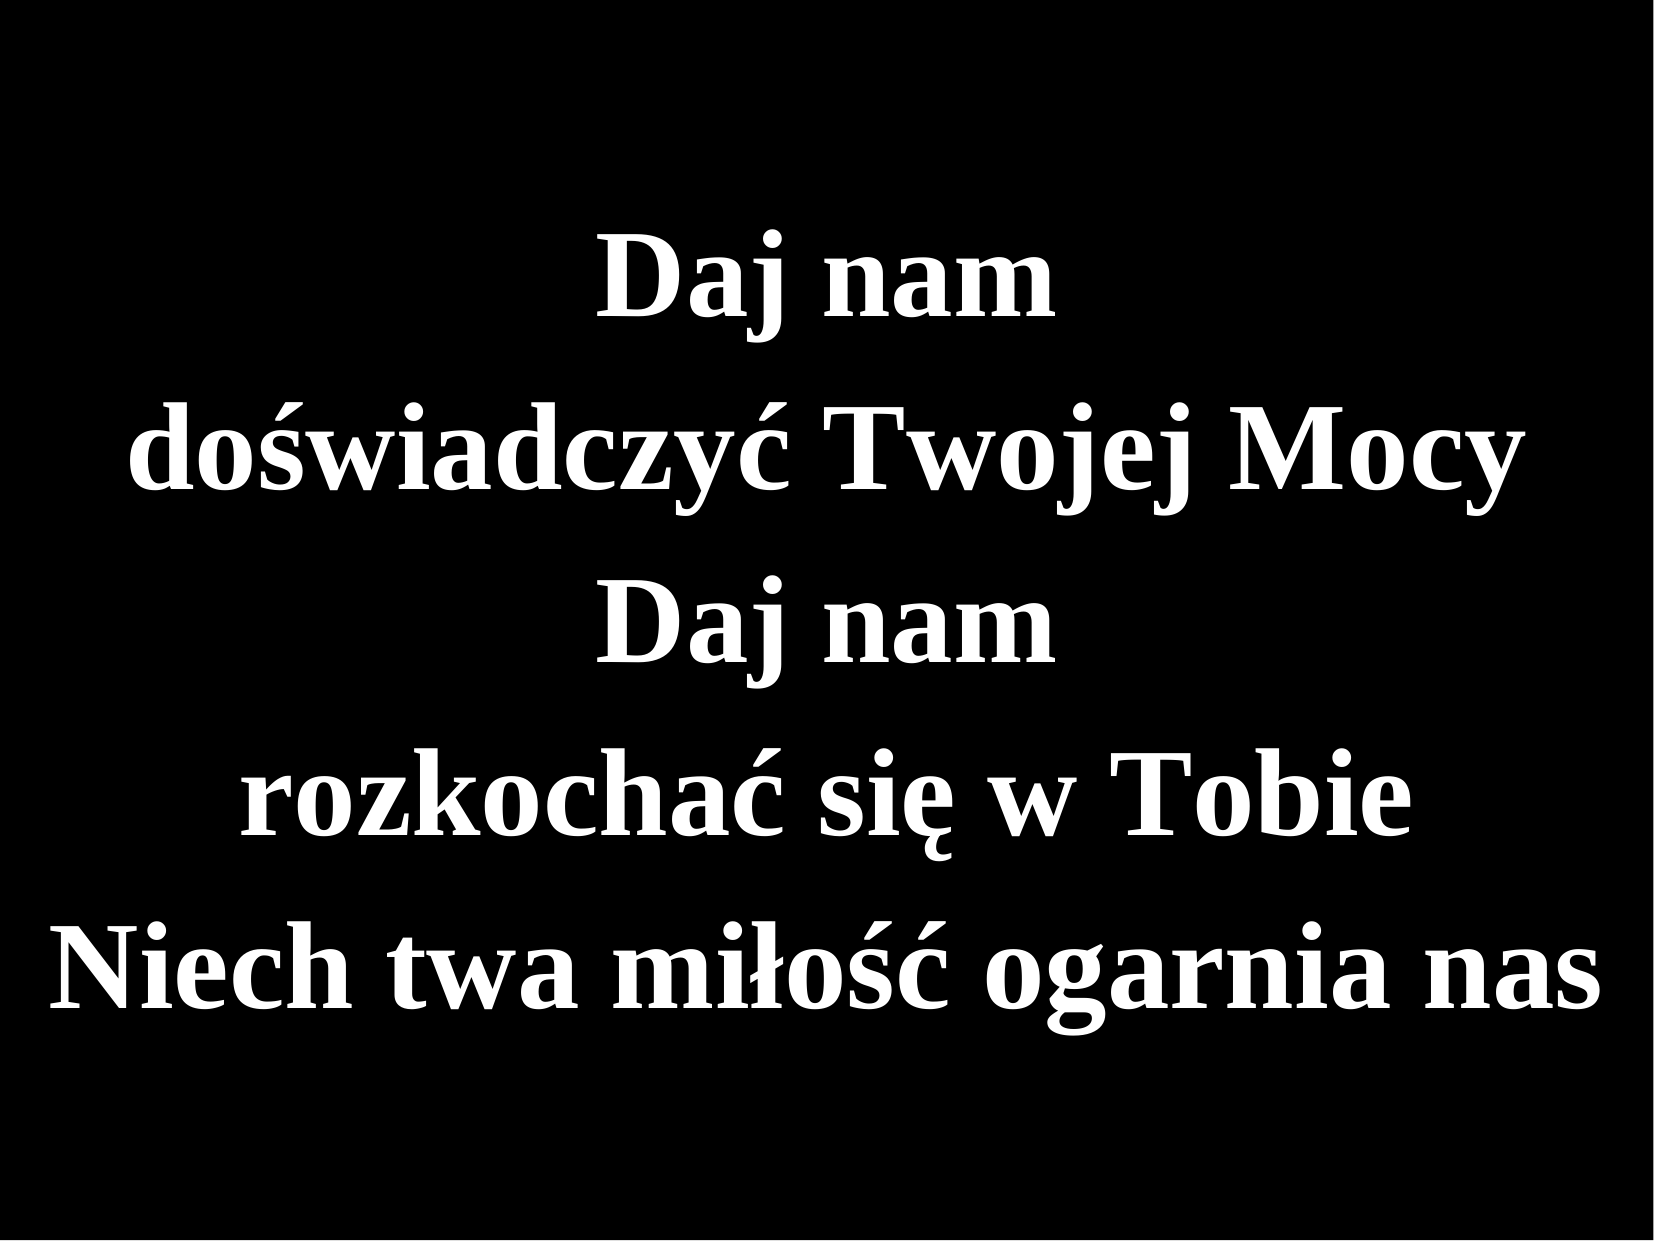

# Daj nam ppp doświadczyć Twojej Mocy ppp Daj nam ppp rozkochać się w Tobie ppp Niech twa miłość ogarnia nas